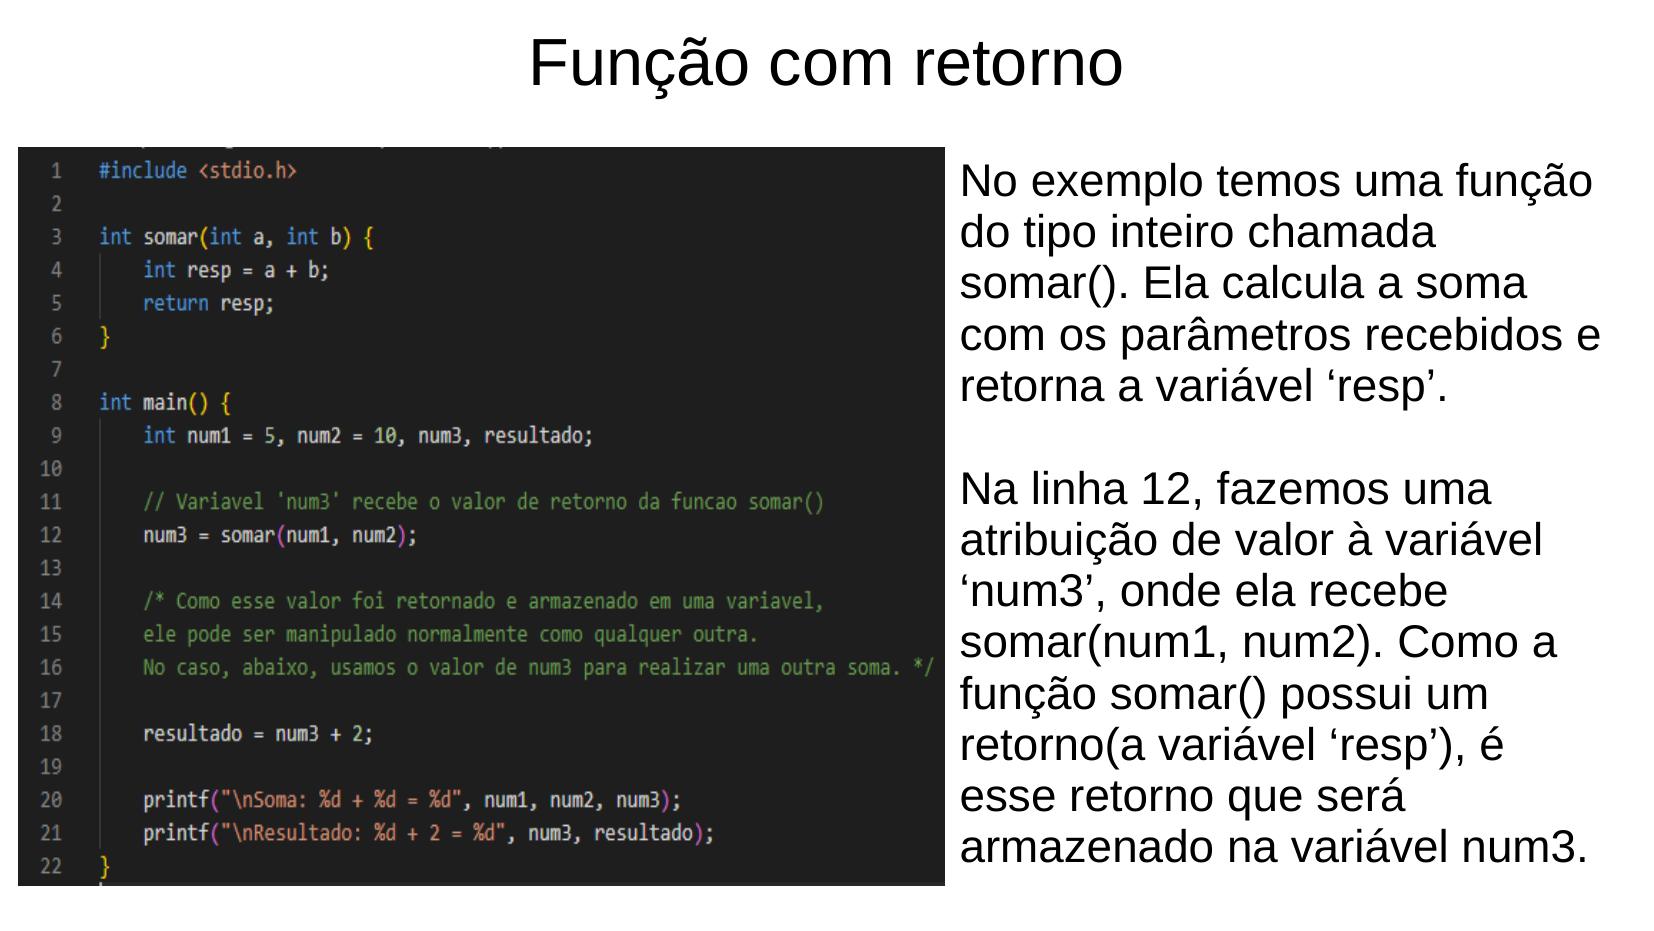

# Função com retorno
No exemplo temos uma função do tipo inteiro chamada somar(). Ela calcula a soma com os parâmetros recebidos e retorna a variável ‘resp’.
Na linha 12, fazemos uma atribuição de valor à variável ‘num3’, onde ela recebe somar(num1, num2). Como a função somar() possui um retorno(a variável ‘resp’), é esse retorno que será armazenado na variável num3.